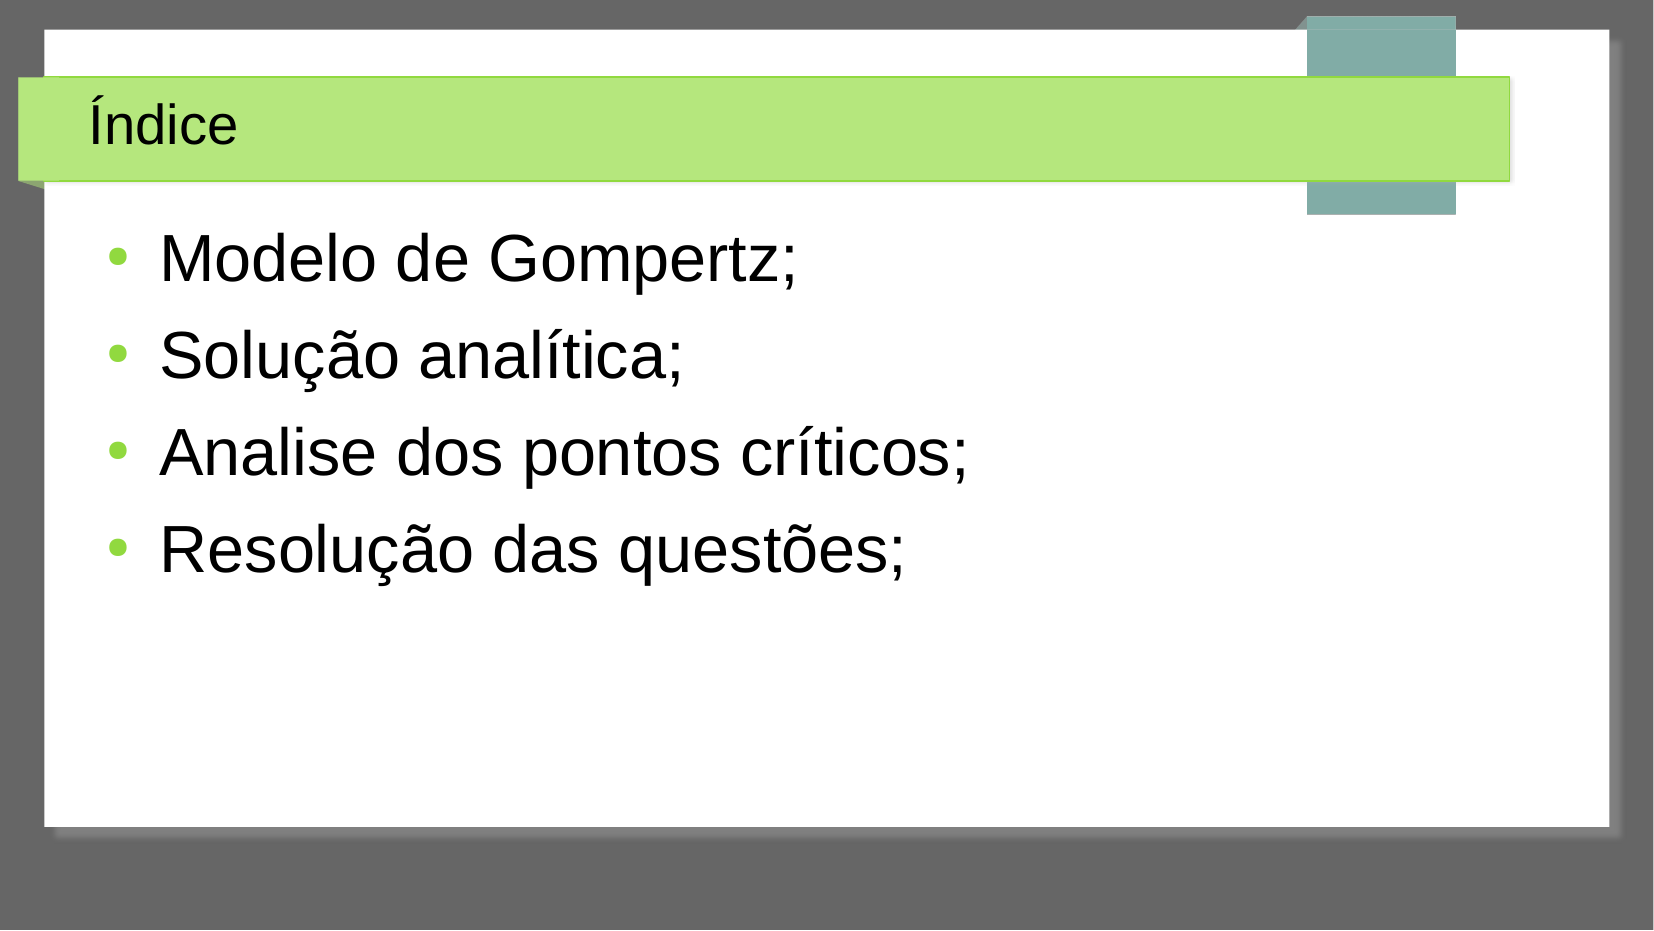

# Índice
Modelo de Gompertz;
Solução analítica;
Analise dos pontos críticos;
Resolução das questões;